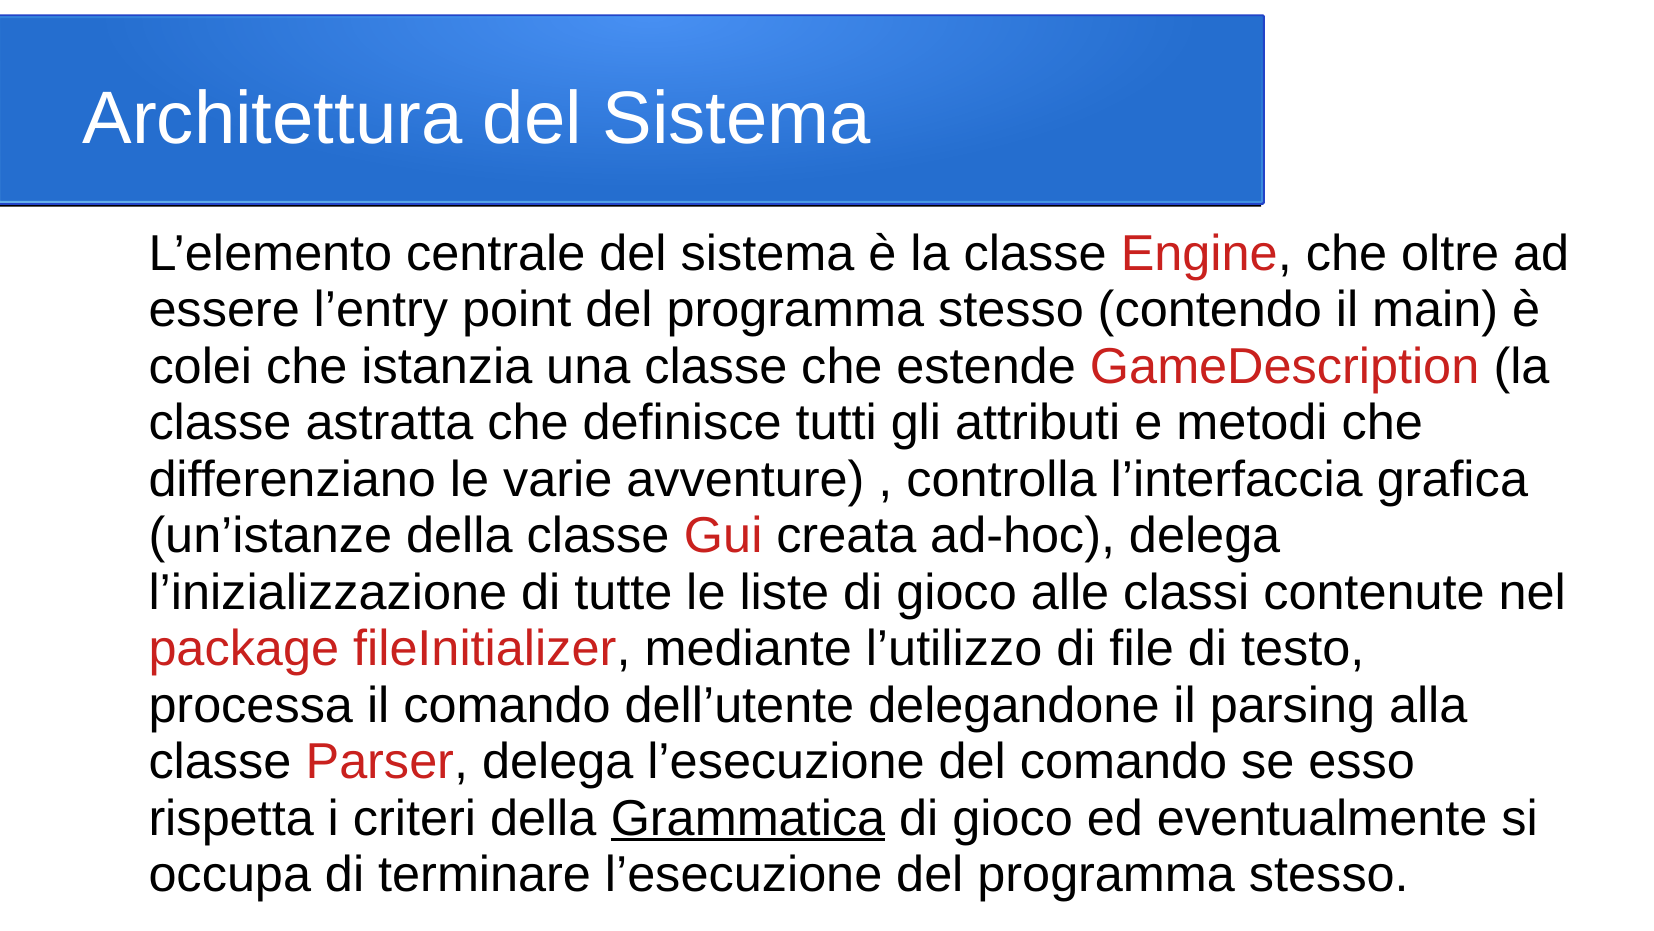

# Architettura del Sistema
L’elemento centrale del sistema è la classe Engine, che oltre ad essere l’entry point del programma stesso (contendo il main) è colei che istanzia una classe che estende GameDescription (la classe astratta che definisce tutti gli attributi e metodi che differenziano le varie avventure) , controlla l’interfaccia grafica (un’istanze della classe Gui creata ad-hoc), delega l’inizializzazione di tutte le liste di gioco alle classi contenute nel package fileInitializer, mediante l’utilizzo di file di testo, processa il comando dell’utente delegandone il parsing alla classe Parser, delega l’esecuzione del comando se esso rispetta i criteri della Grammatica di gioco ed eventualmente si occupa di terminare l’esecuzione del programma stesso.